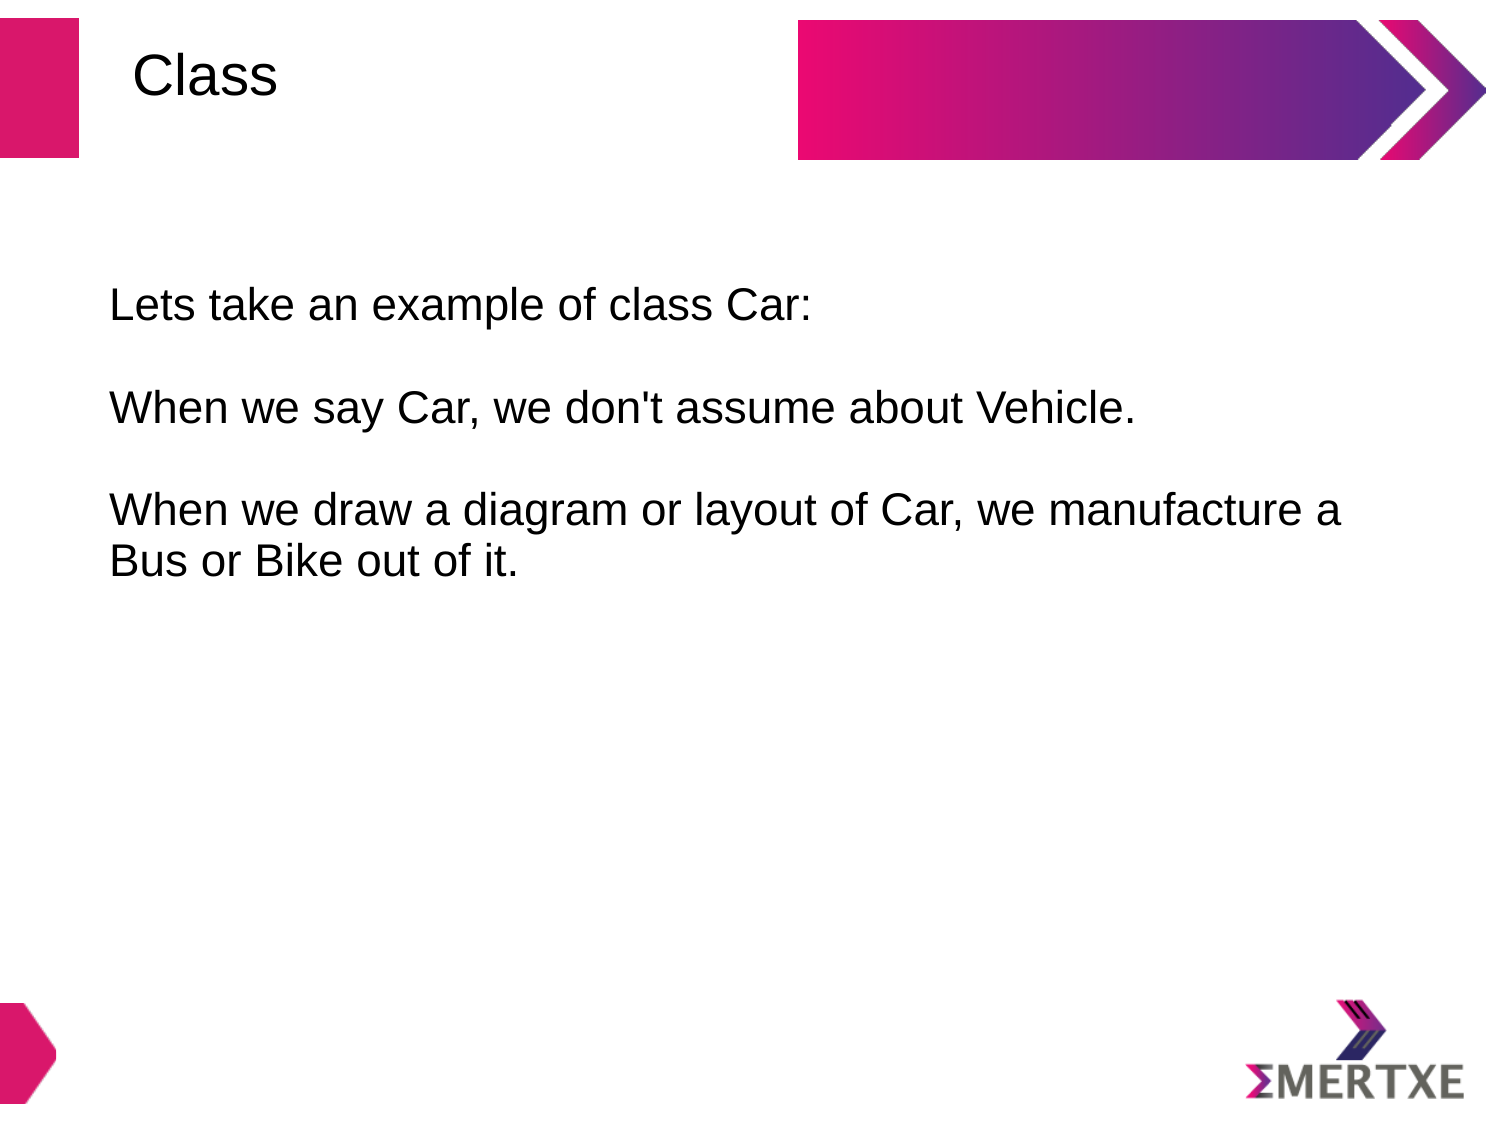

Class
Lets take an example of class Car:
When we say Car, we don't assume about Vehicle.
When we draw a diagram or layout of Car, we manufacture a Bus or Bike out of it.